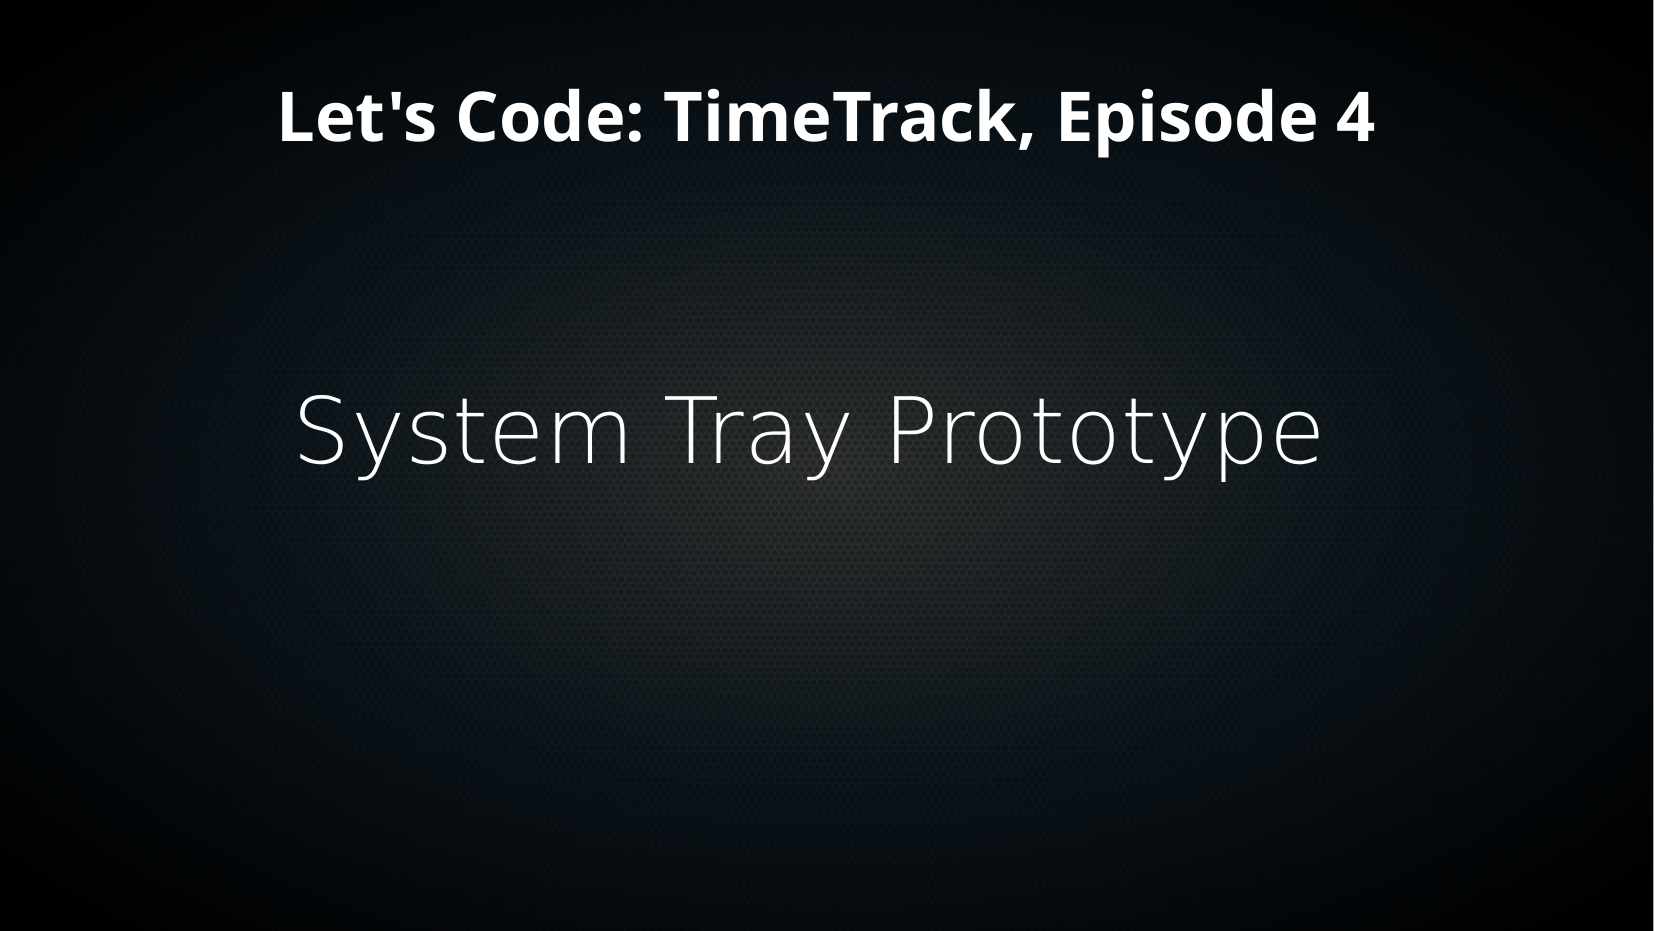

# Let's Code: TimeTrack, Episode 4
System Tray Prototype